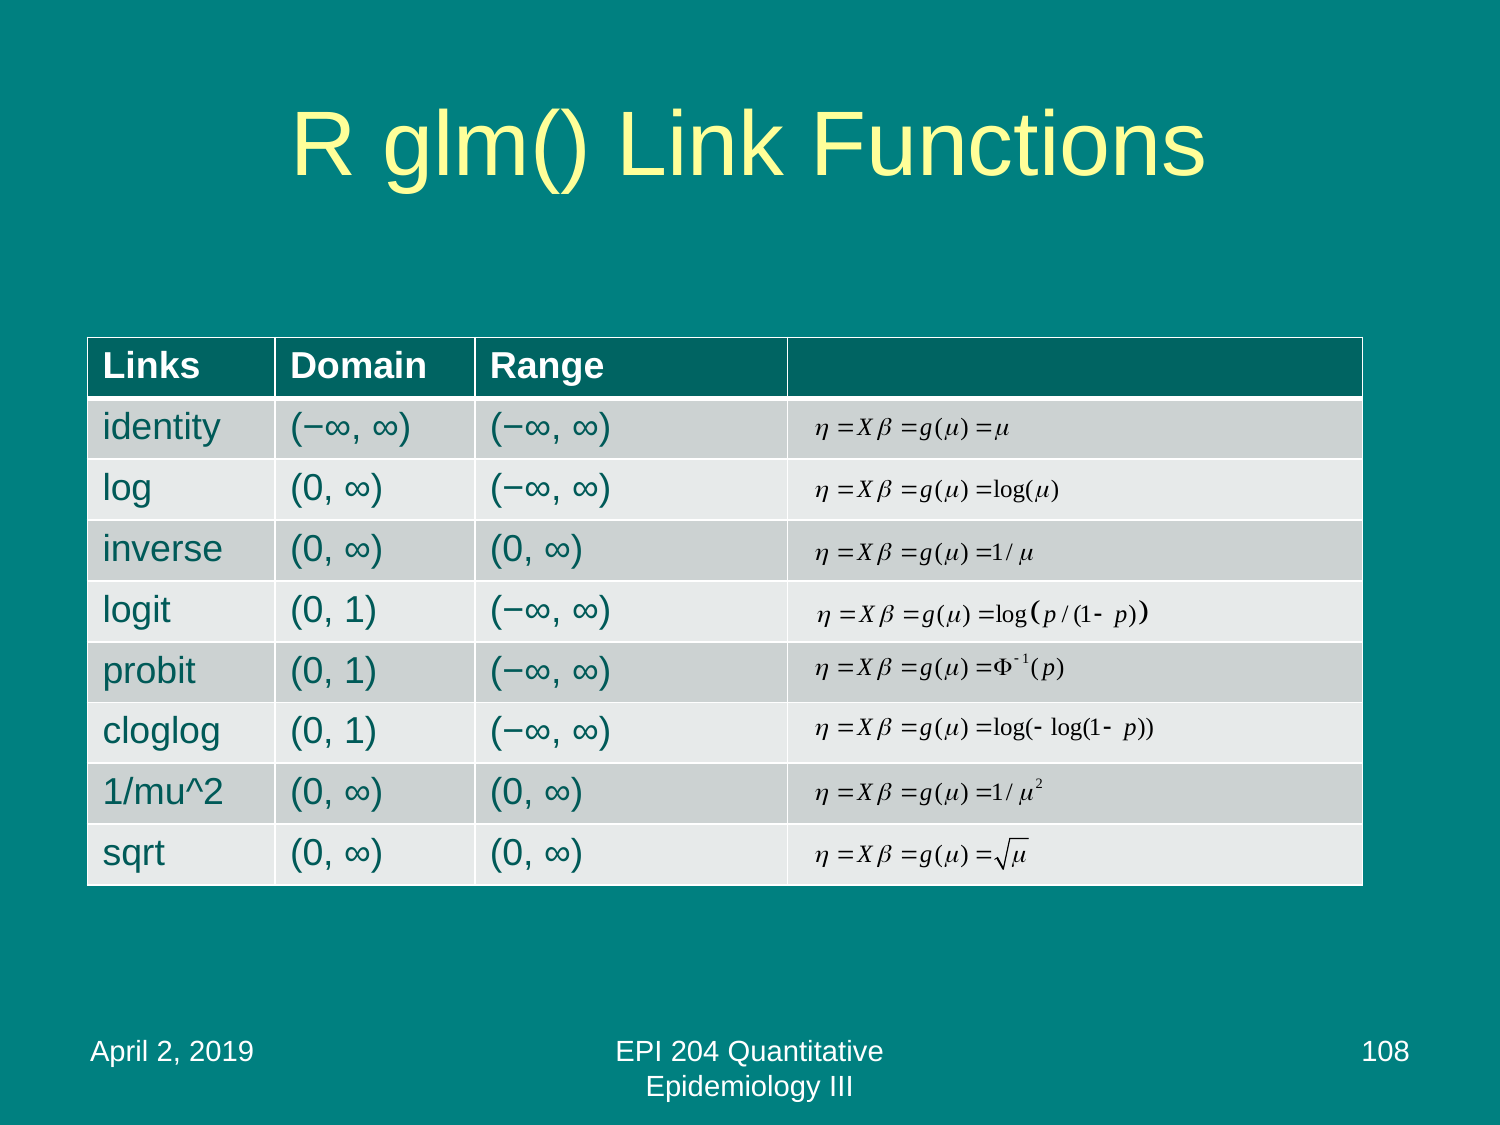

# R glm() Link Functions
| Links | Domain | Range | |
| --- | --- | --- | --- |
| identity | (−∞, ∞) | (−∞, ∞) | |
| log | (0, ∞) | (−∞, ∞) | |
| inverse | (0, ∞) | (0, ∞) | |
| logit | (0, 1) | (−∞, ∞) | |
| probit | (0, 1) | (−∞, ∞) | |
| cloglog | (0, 1) | (−∞, ∞) | |
| 1/mu^2 | (0, ∞) | (0, ∞) | |
| sqrt | (0, ∞) | (0, ∞) | |
April 2, 2019
EPI 204 Quantitative Epidemiology III